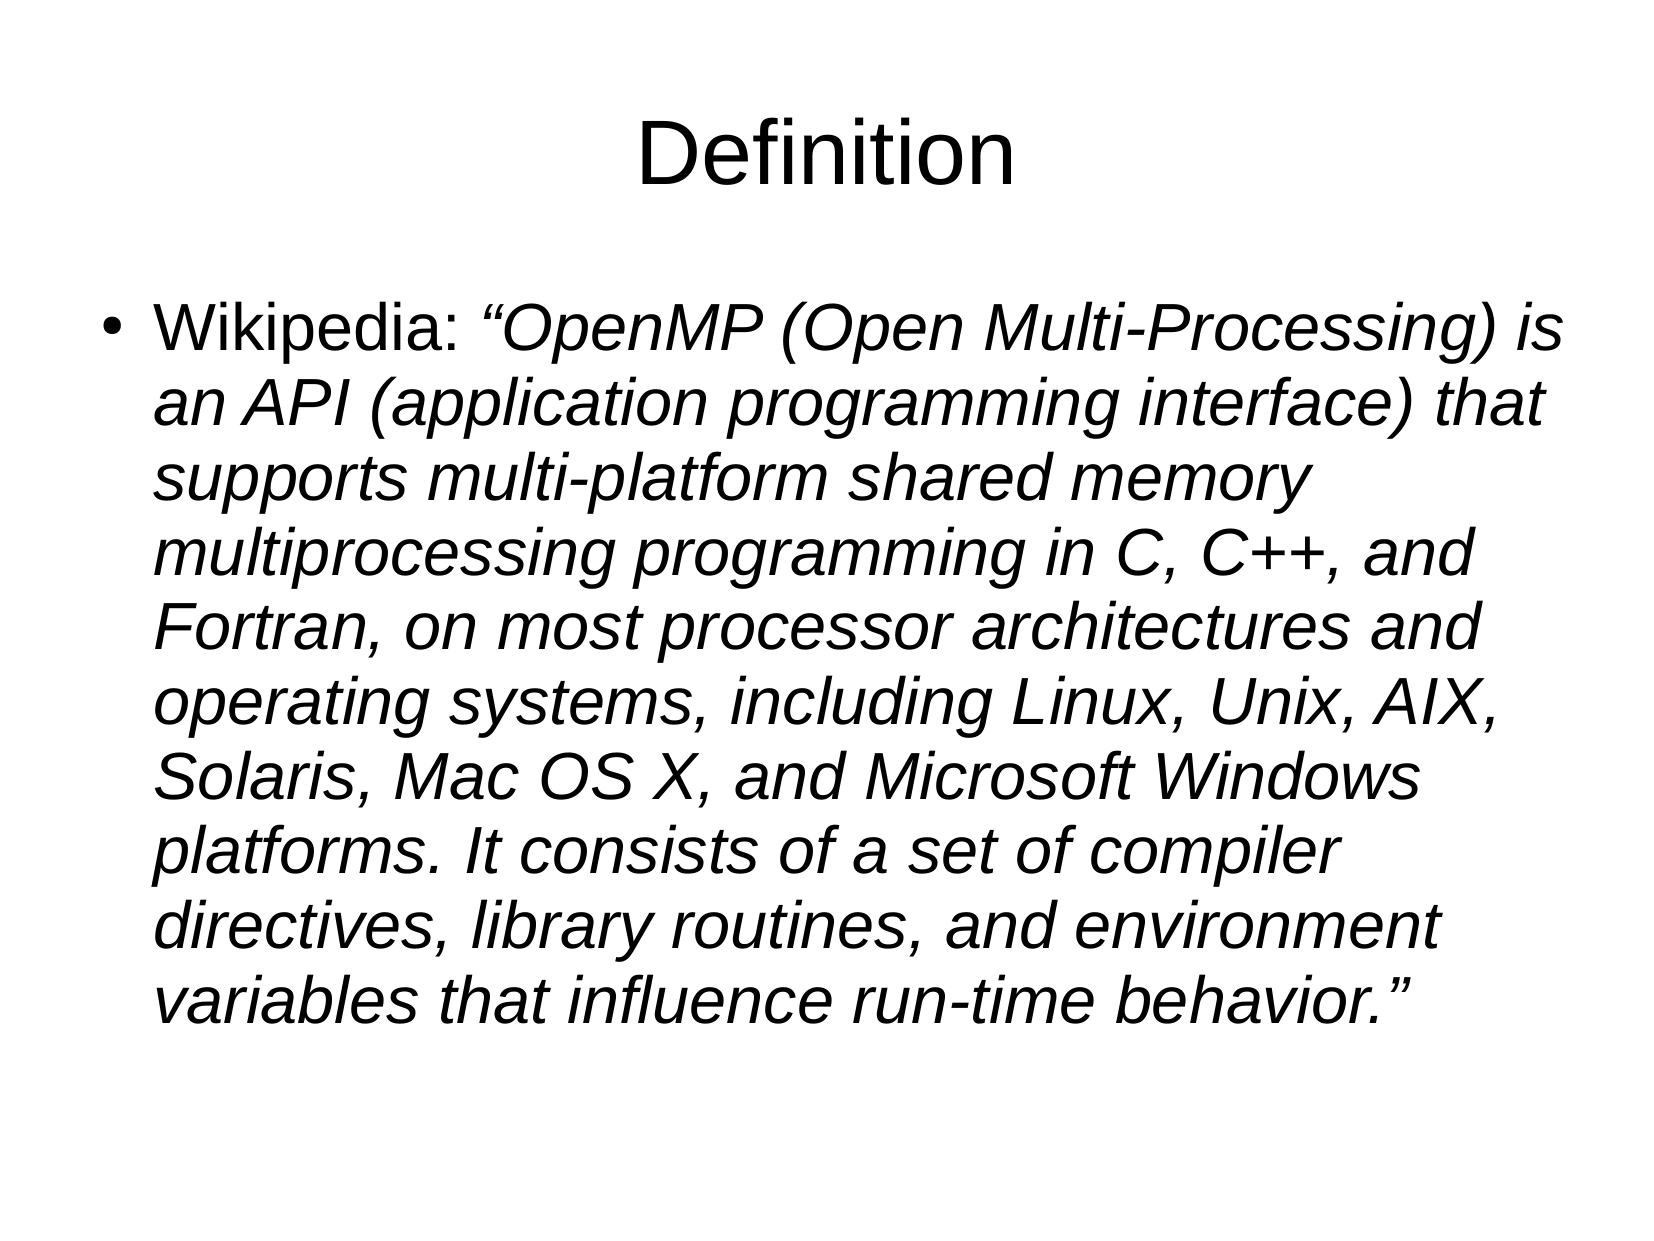

# Definition
Wikipedia: “OpenMP (Open Multi-Processing) is an API (application programming interface) that supports multi-platform shared memory multiprocessing programming in C, C++, and Fortran, on most processor architectures and operating systems, including Linux, Unix, AIX, Solaris, Mac OS X, and Microsoft Windows platforms. It consists of a set of compiler directives, library routines, and environment variables that influence run-time behavior.”